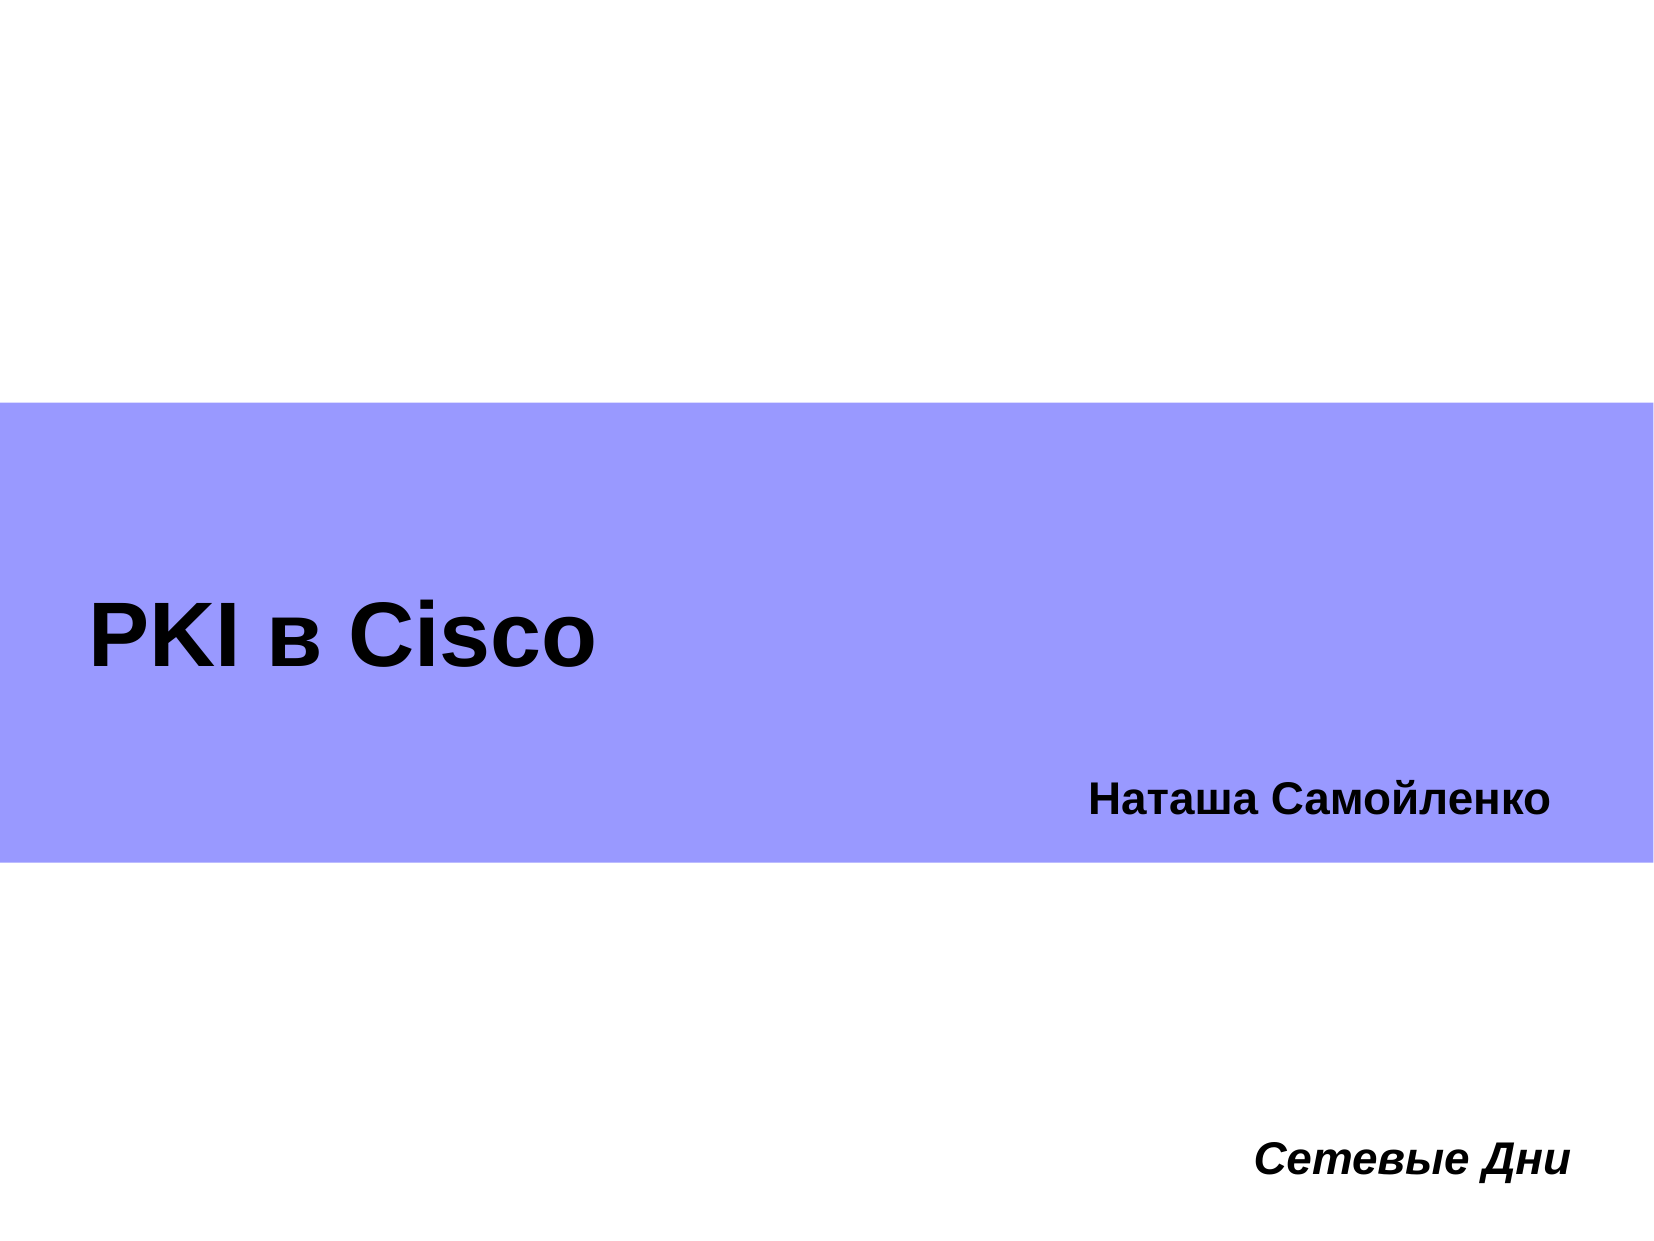

PKI в Cisco
Наташа Самойленко
Сетевые Дни